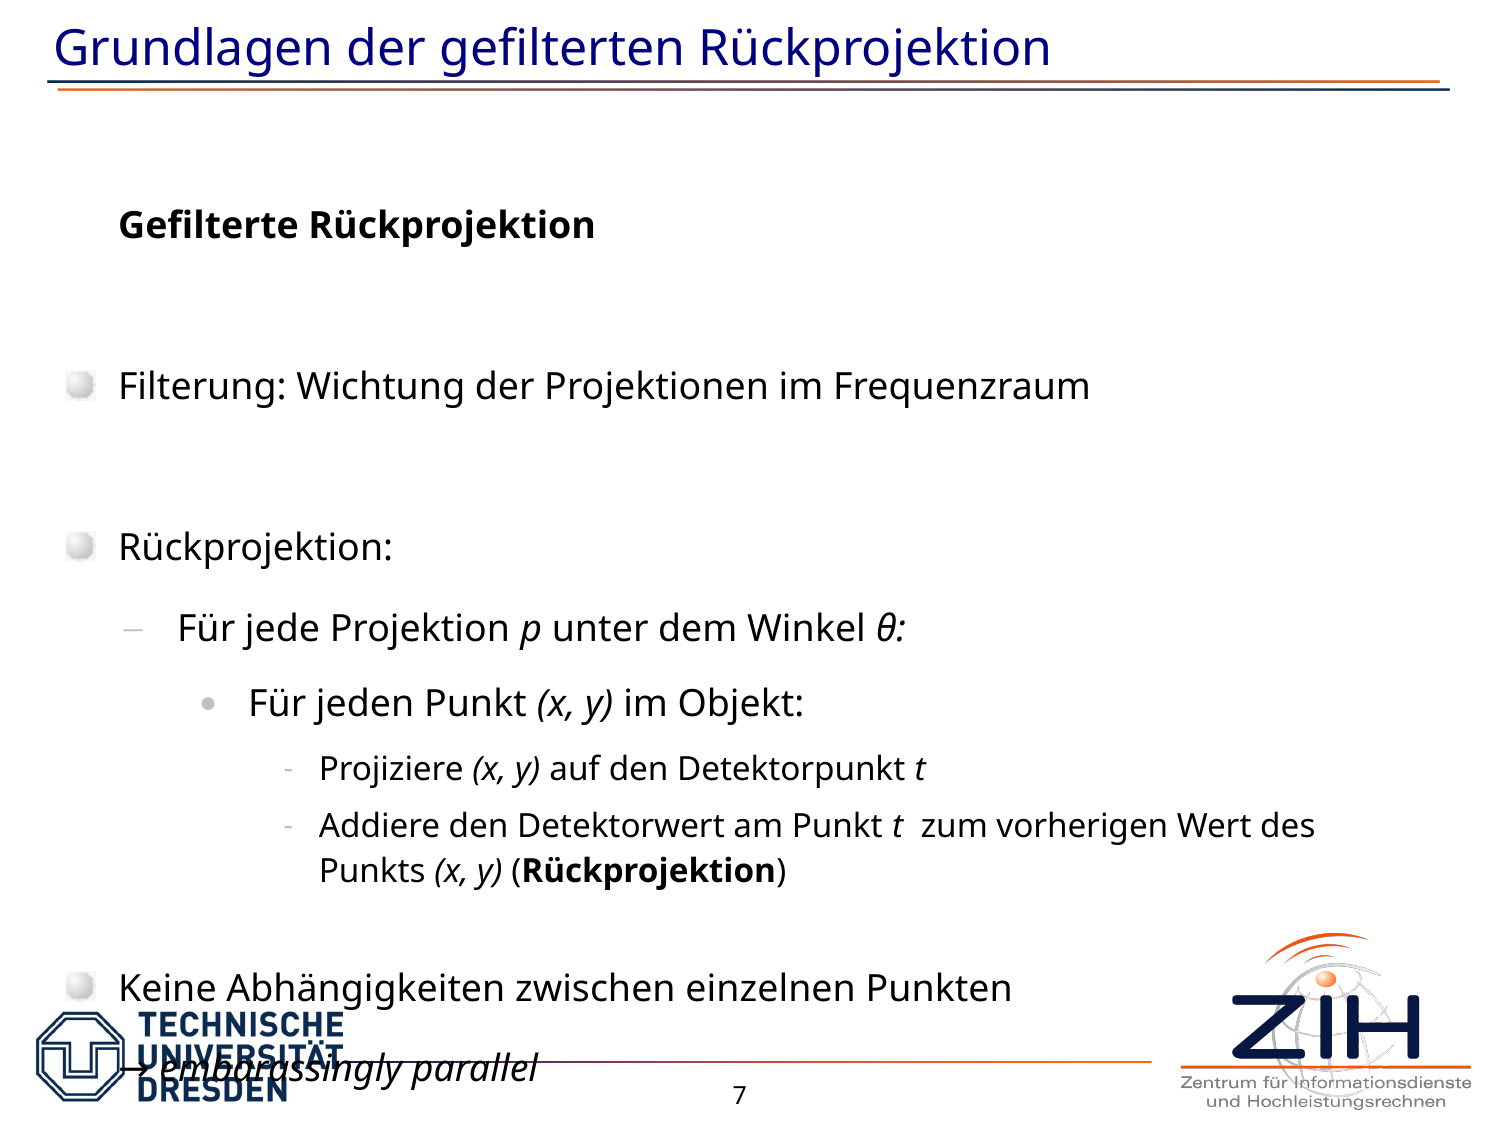

# Grundlagen der gefilterten Rückprojektion
Gefilterte Rückprojektion
Filterung: Wichtung der Projektionen im Frequenzraum
Rückprojektion:
Für jede Projektion p unter dem Winkel θ:
Für jeden Punkt (x, y) im Objekt:
Projiziere (x, y) auf den Detektorpunkt t
Addiere den Detektorwert am Punkt t zum vorherigen Wert des Punkts (x, y) (Rückprojektion)
Keine Abhängigkeiten zwischen einzelnen Punkten
→ embarassingly parallel
7